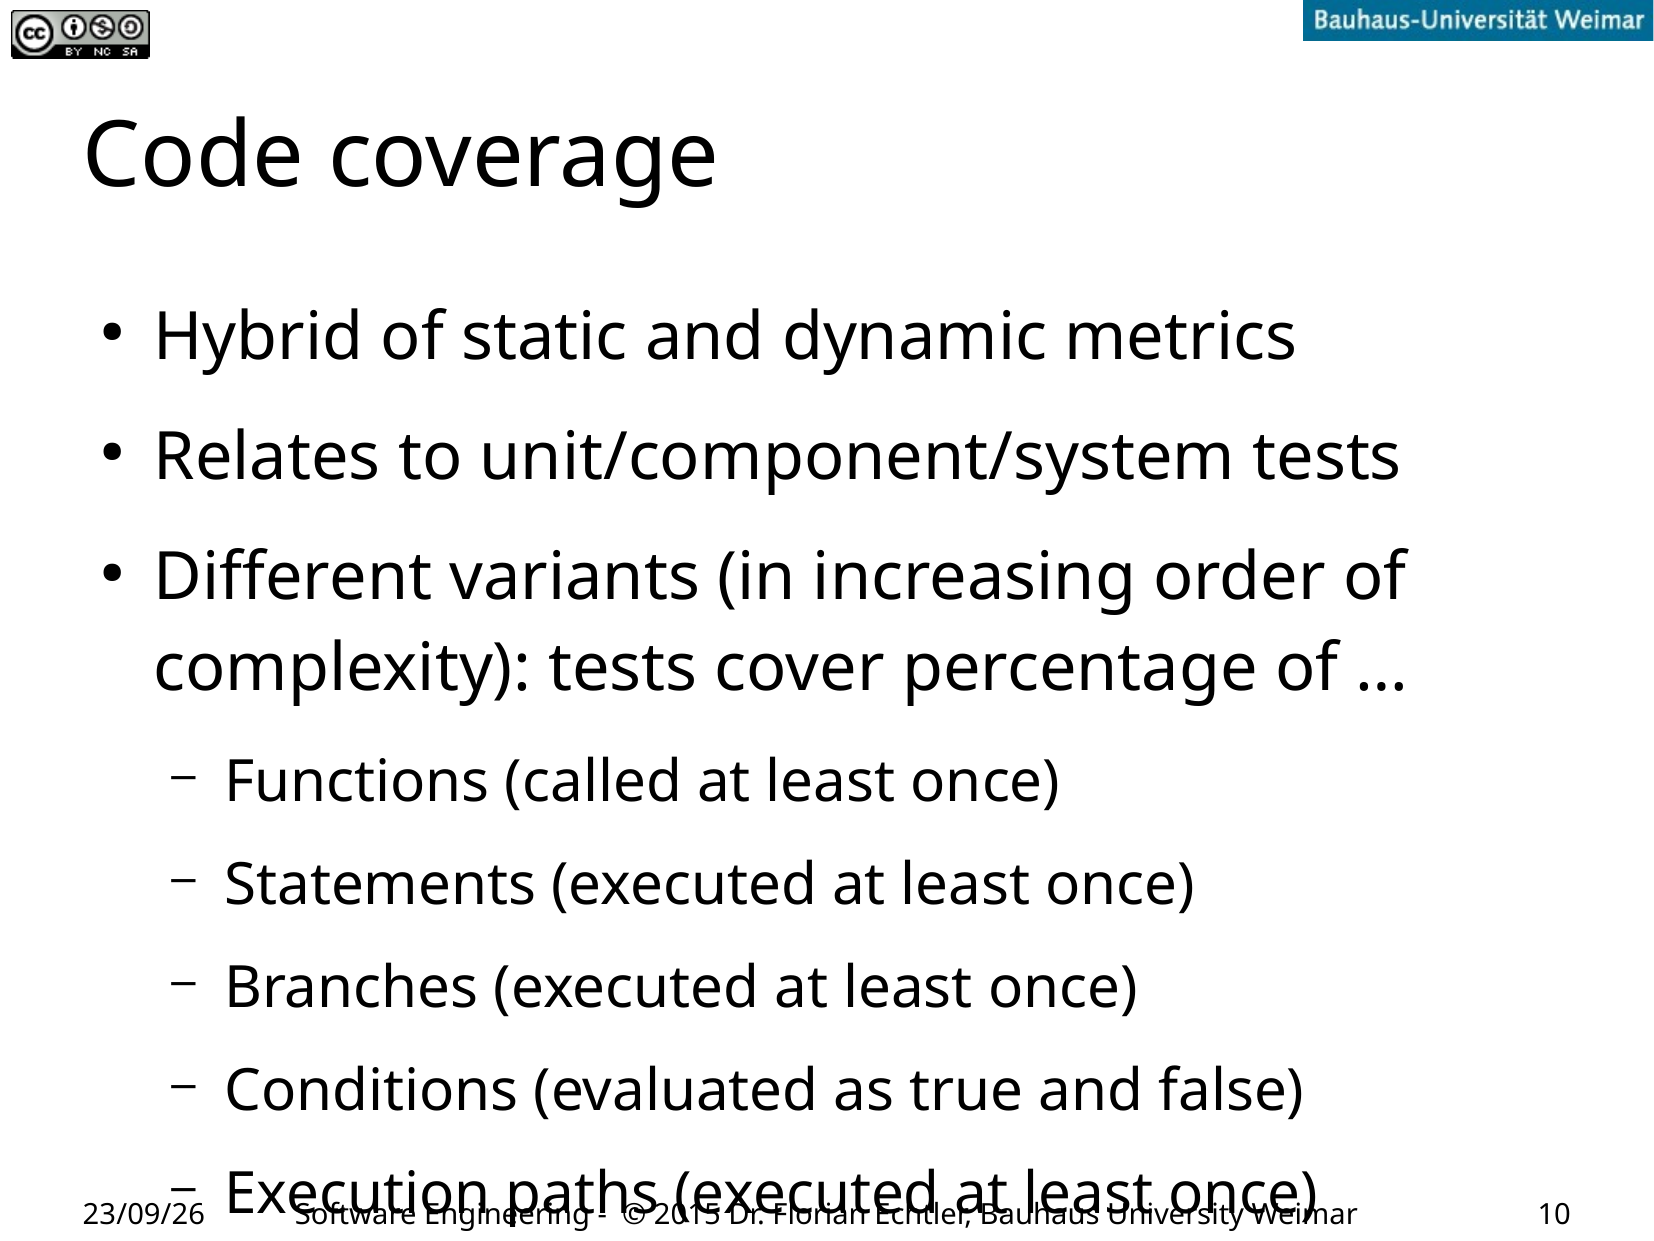

# Code coverage
Hybrid of static and dynamic metrics
Relates to unit/component/system tests
Different variants (in increasing order of complexity): tests cover percentage of …
Functions (called at least once)
Statements (executed at least once)
Branches (executed at least once)
Conditions (evaluated as true and false)
Execution paths (executed at least once)
Software Engineering - © 2015 Dr. Florian Echtler, Bauhaus University Weimar
10